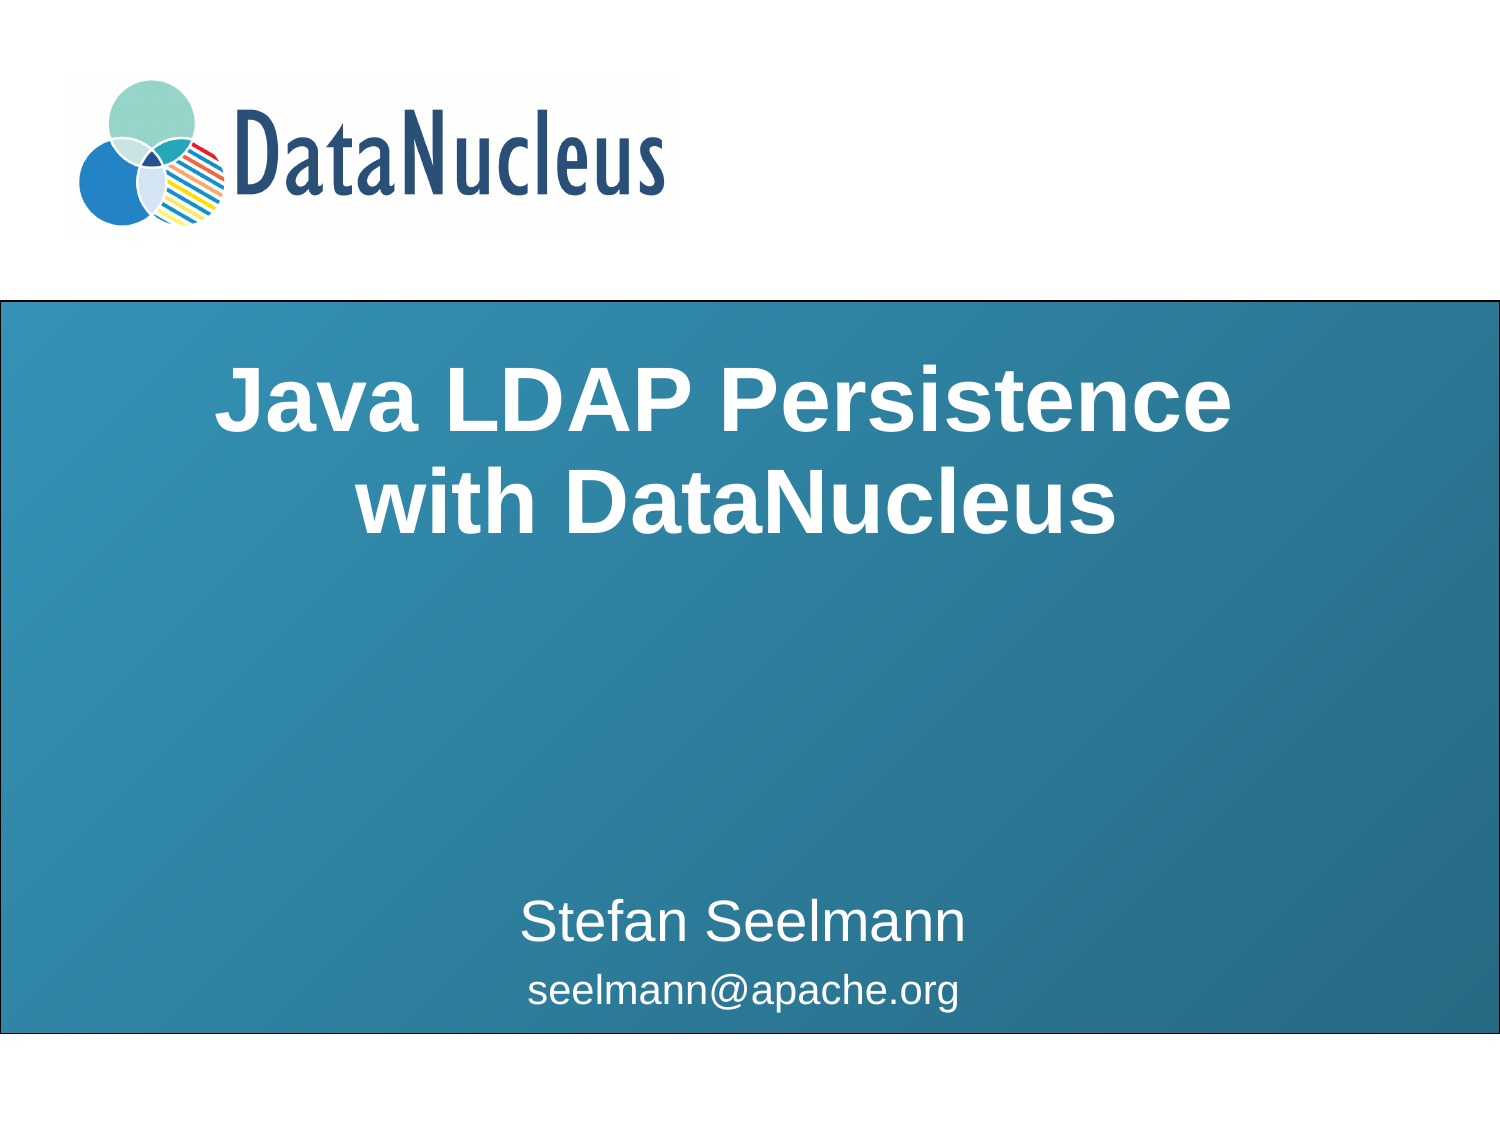

# Java LDAP Persistence with DataNucleus
Stefan Seelmann
seelmann@apache.org